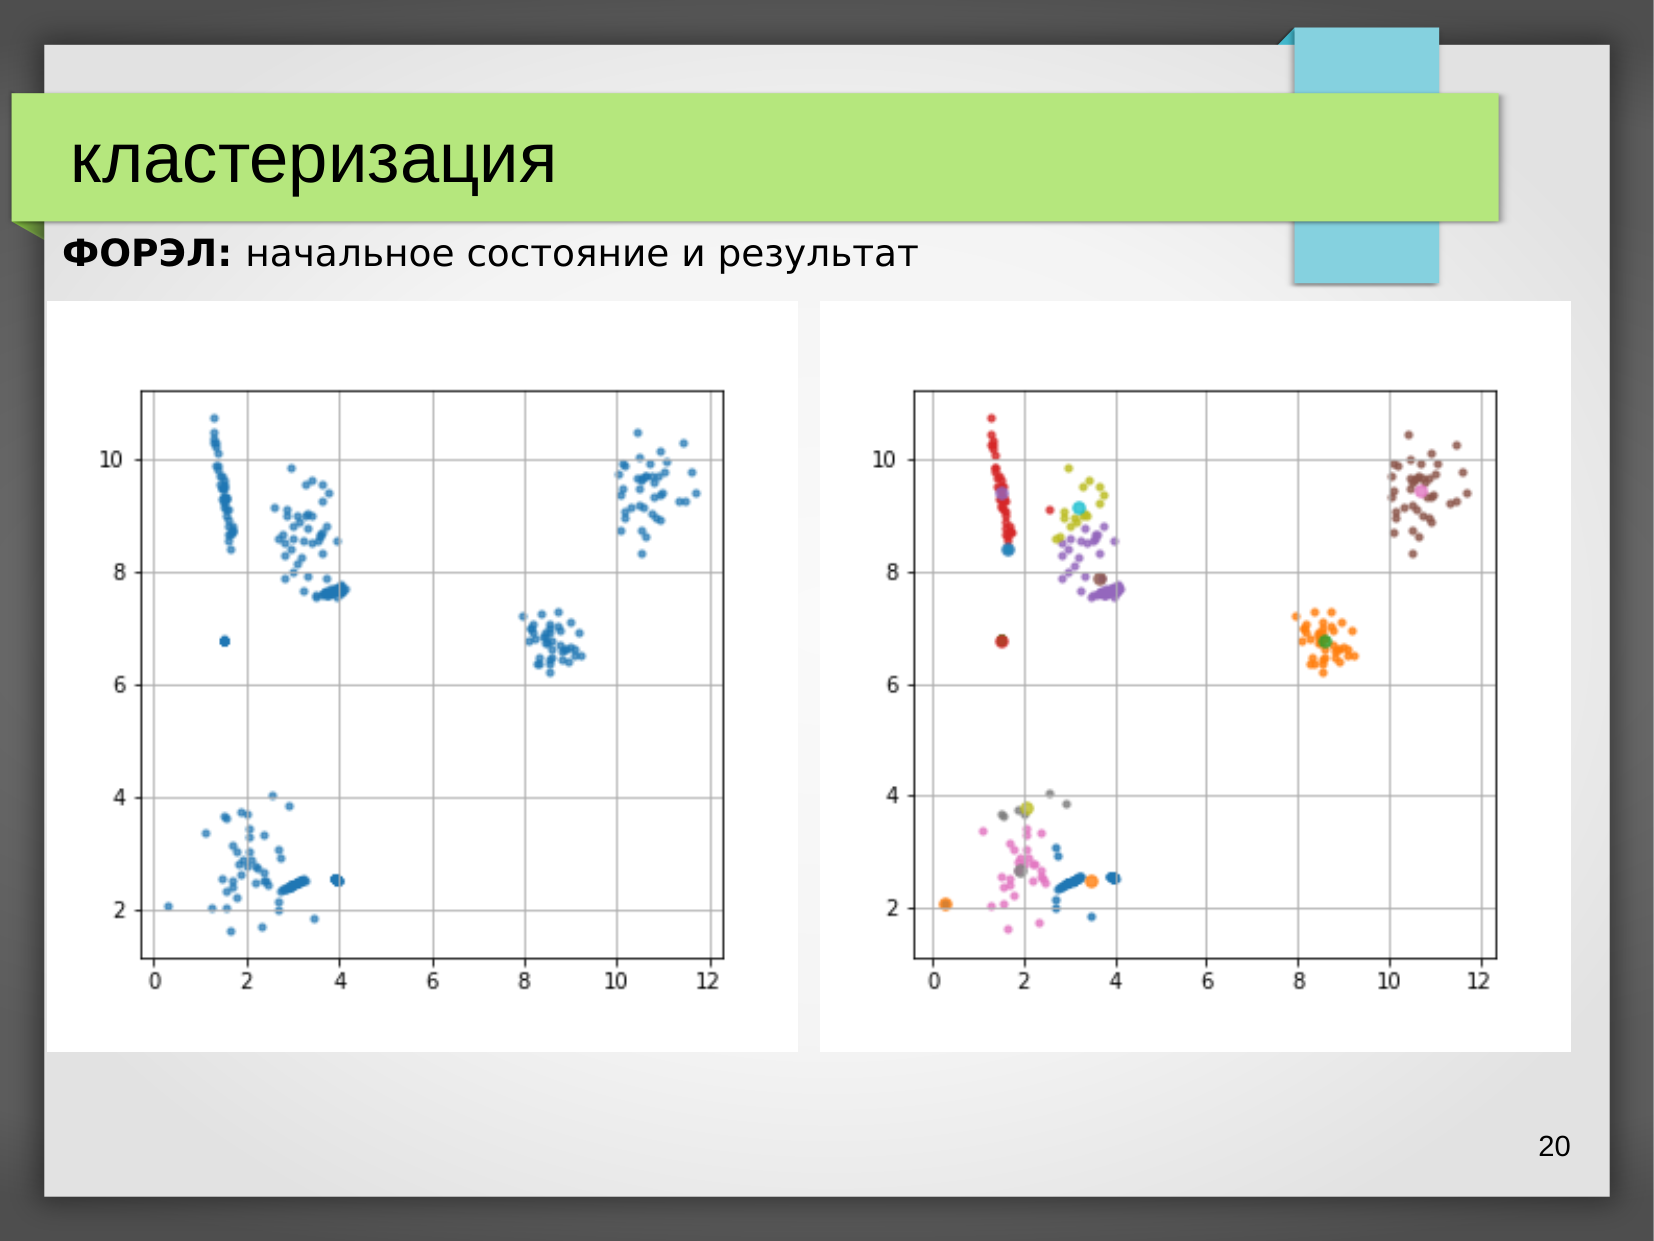

# кластеризация
ФОРЭЛ: начальное состояние и результат
20